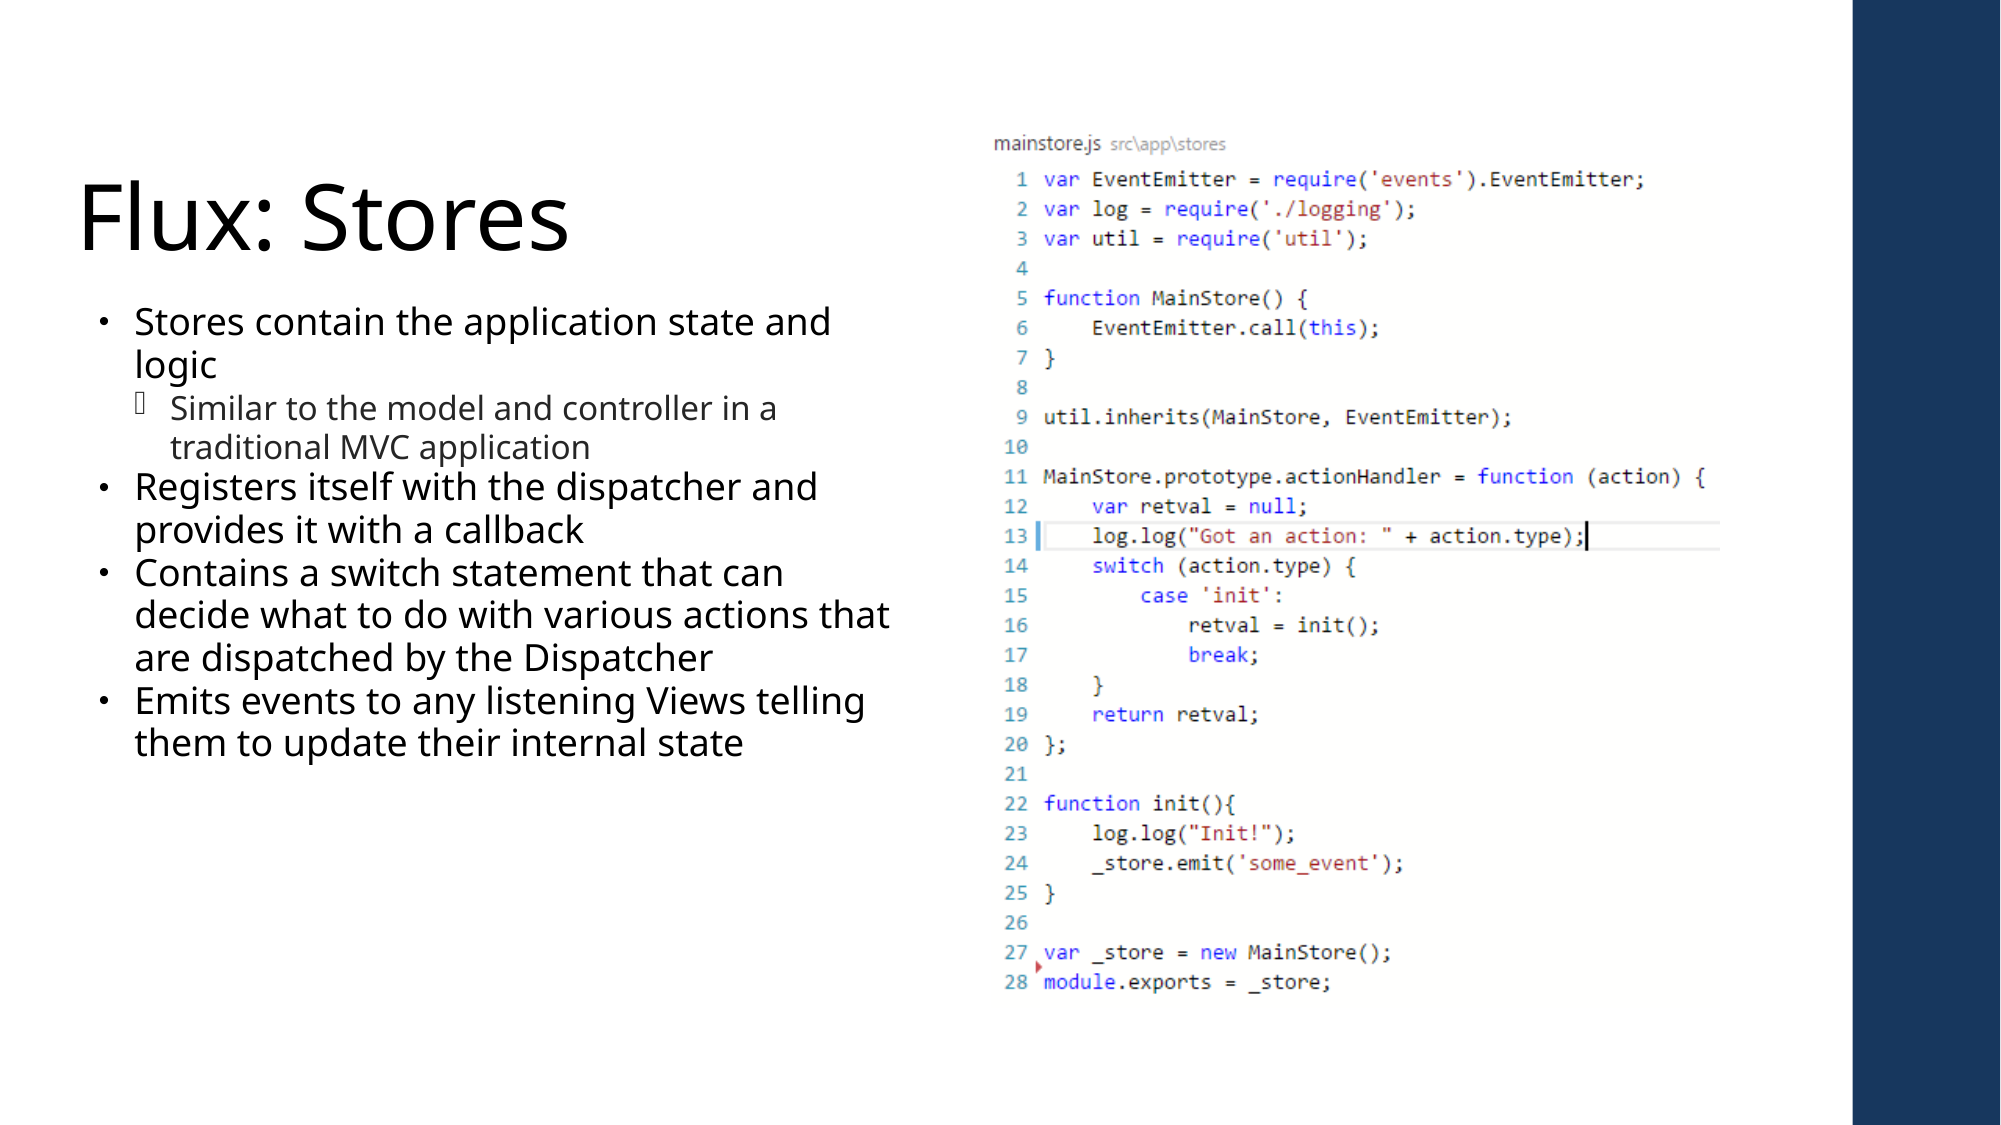

Flux: Stores
Stores contain the application state and logic
Similar to the model and controller in a traditional MVC application
Registers itself with the dispatcher and provides it with a callback
Contains a switch statement that can decide what to do with various actions that are dispatched by the Dispatcher
Emits events to any listening Views telling them to update their internal state